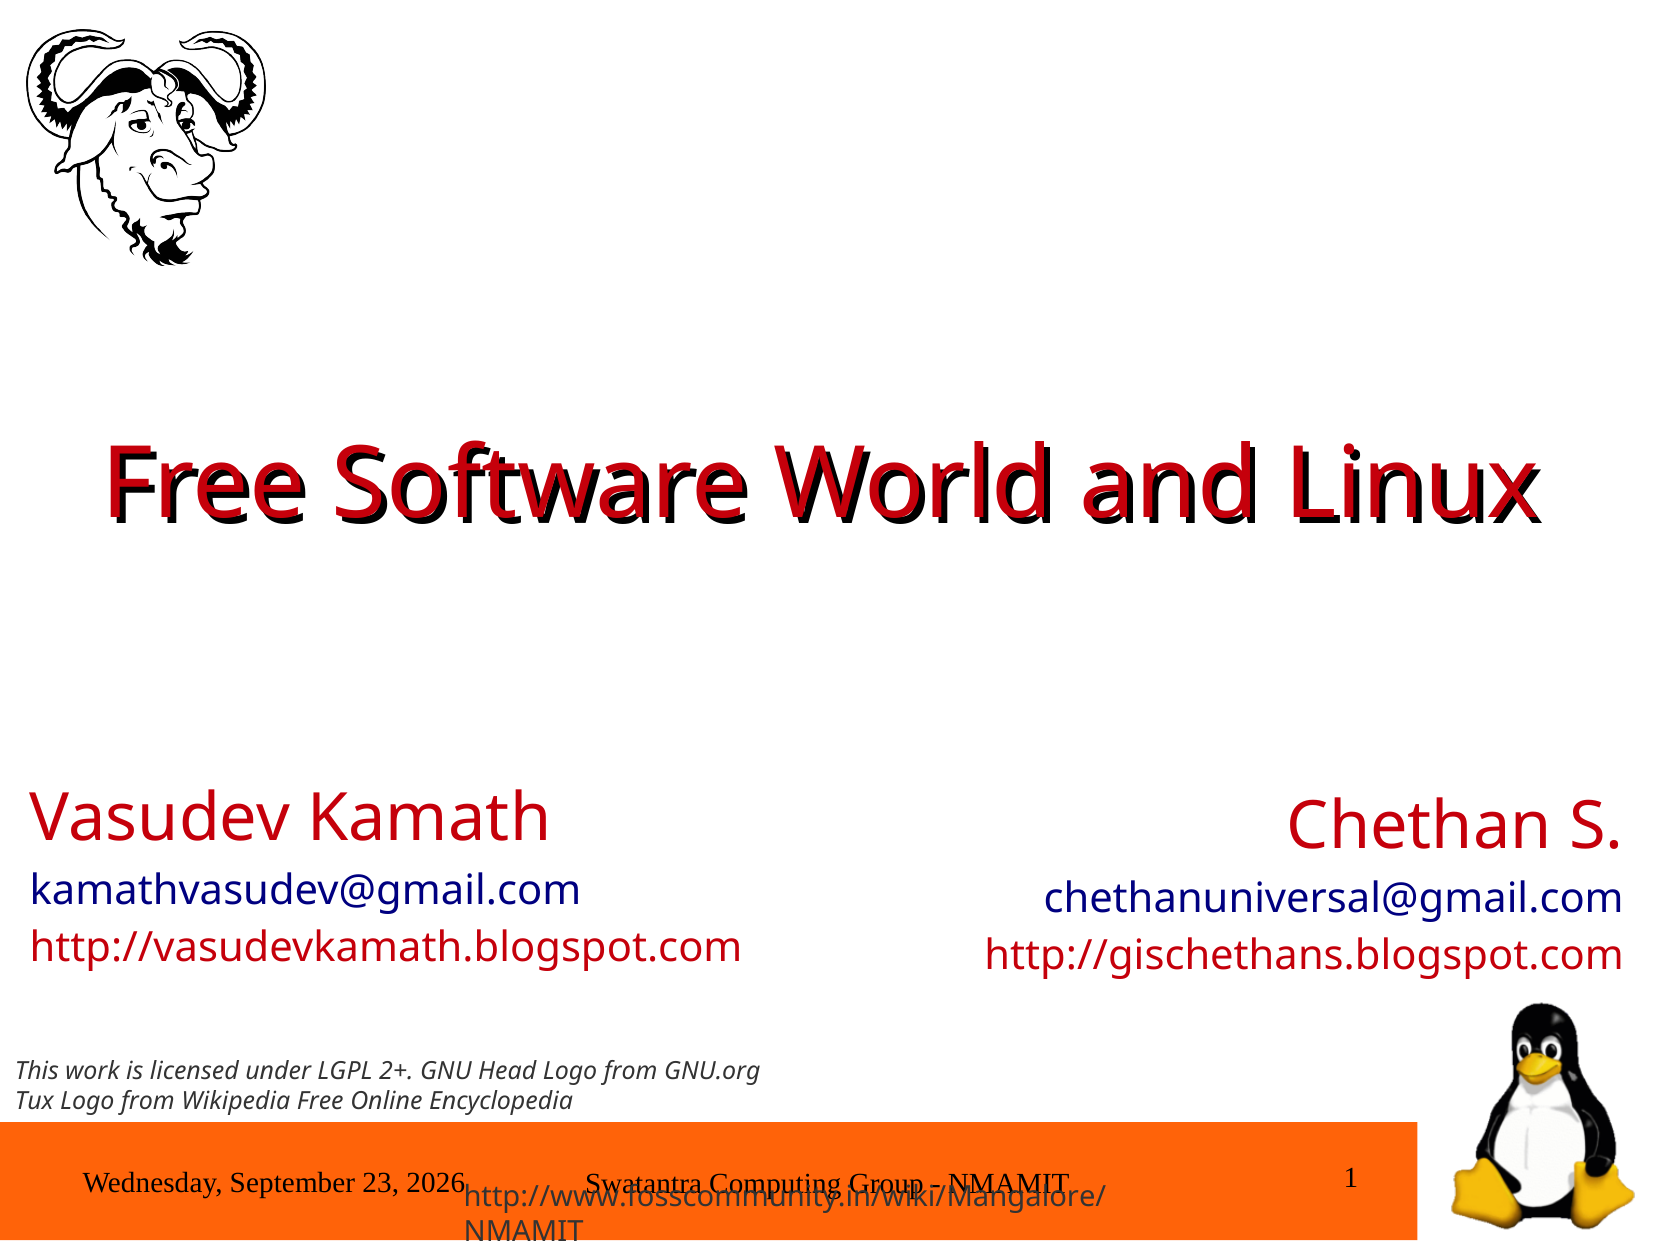

# Free Software World and Linux
Vasudev Kamath
kamathvasudev@gmail.com
http://vasudevkamath.blogspot.com
Chethan S.
chethanuniversal@gmail.com
http://gischethans.blogspot.com
This work is licensed under LGPL 2+. GNU Head Logo from GNU.org
Tux Logo from Wikipedia Free Online Encyclopedia
1
Swatantra Computing Group - NMAMIT
http://www.fosscommunity.in/wiki/Mangalore/NMAMIT